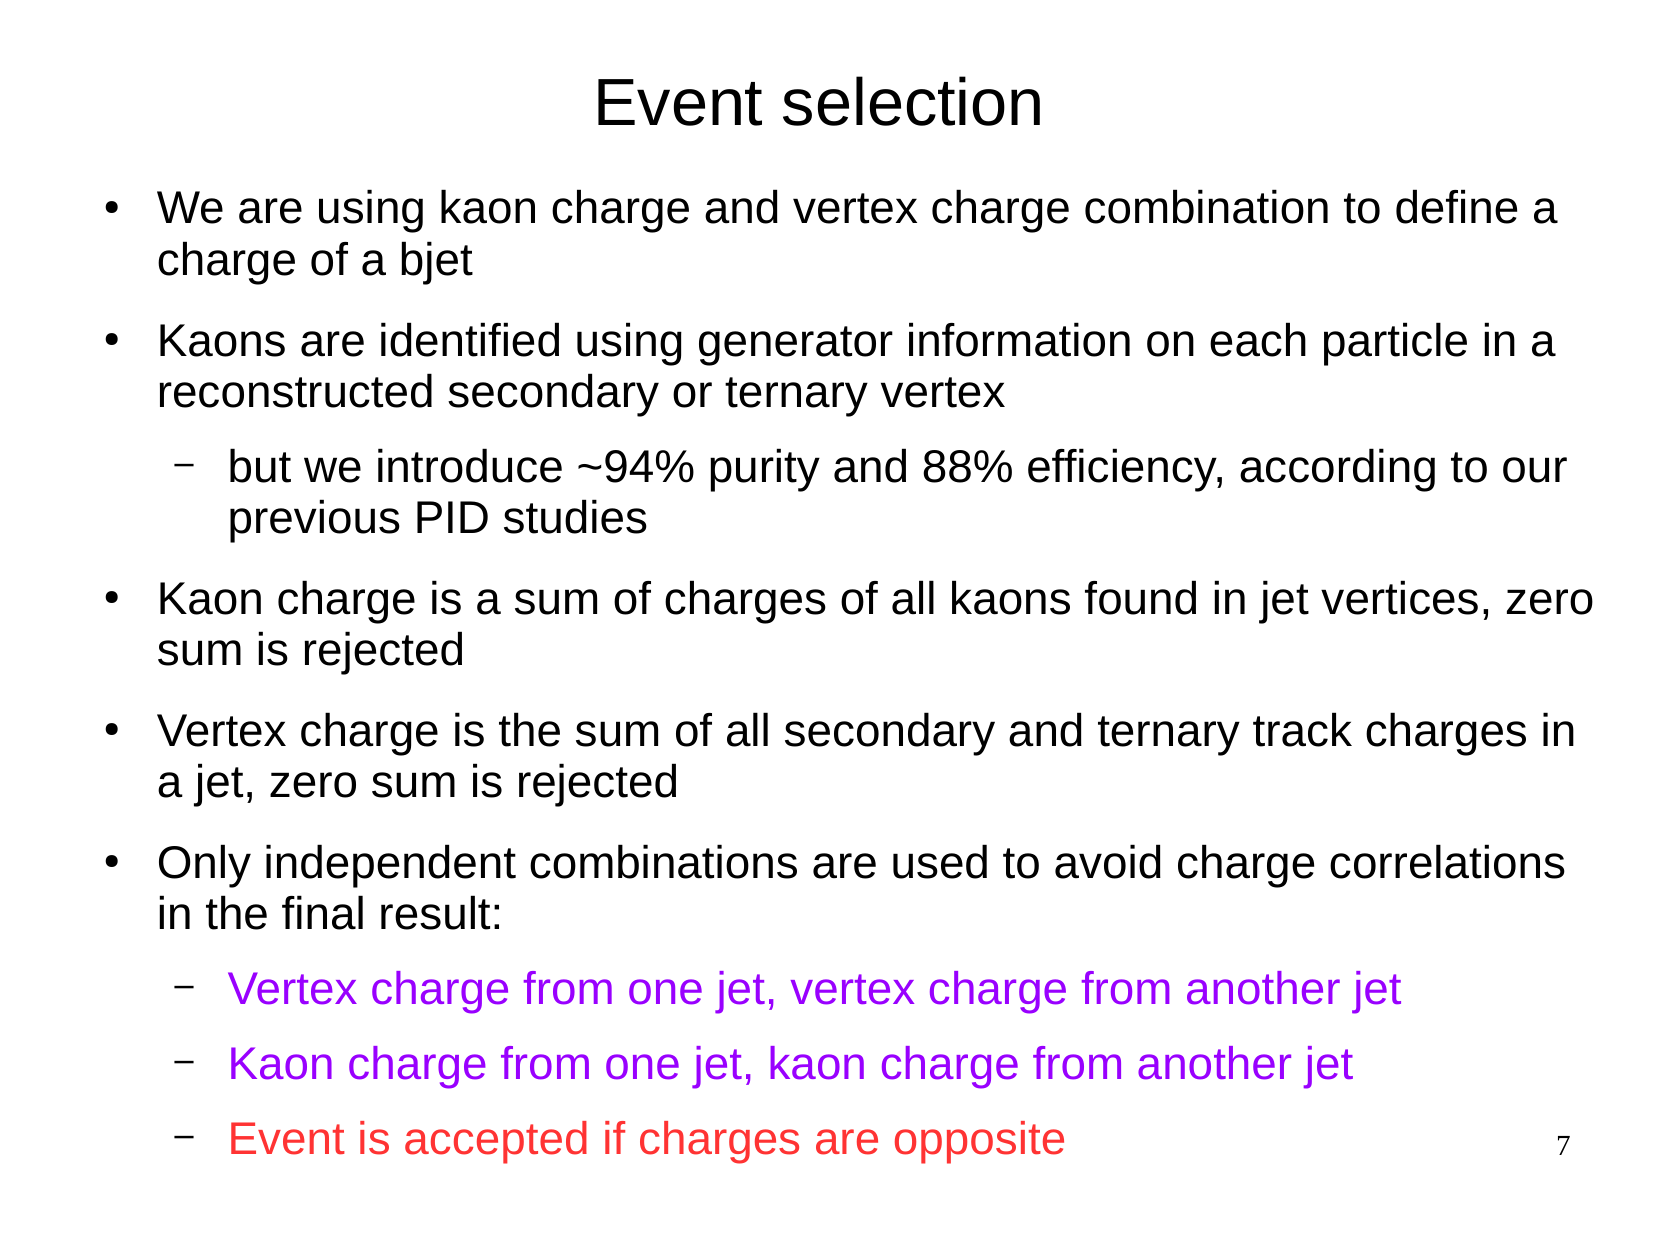

Event selection
# We are using kaon charge and vertex charge combination to define a charge of a bjet
Kaons are identified using generator information on each particle in a reconstructed secondary or ternary vertex
but we introduce ~94% purity and 88% efficiency, according to our previous PID studies
Kaon charge is a sum of charges of all kaons found in jet vertices, zero sum is rejected
Vertex charge is the sum of all secondary and ternary track charges in a jet, zero sum is rejected
Only independent combinations are used to avoid charge correlations in the final result:
Vertex charge from one jet, vertex charge from another jet
Kaon charge from one jet, kaon charge from another jet
Event is accepted if charges are opposite
7